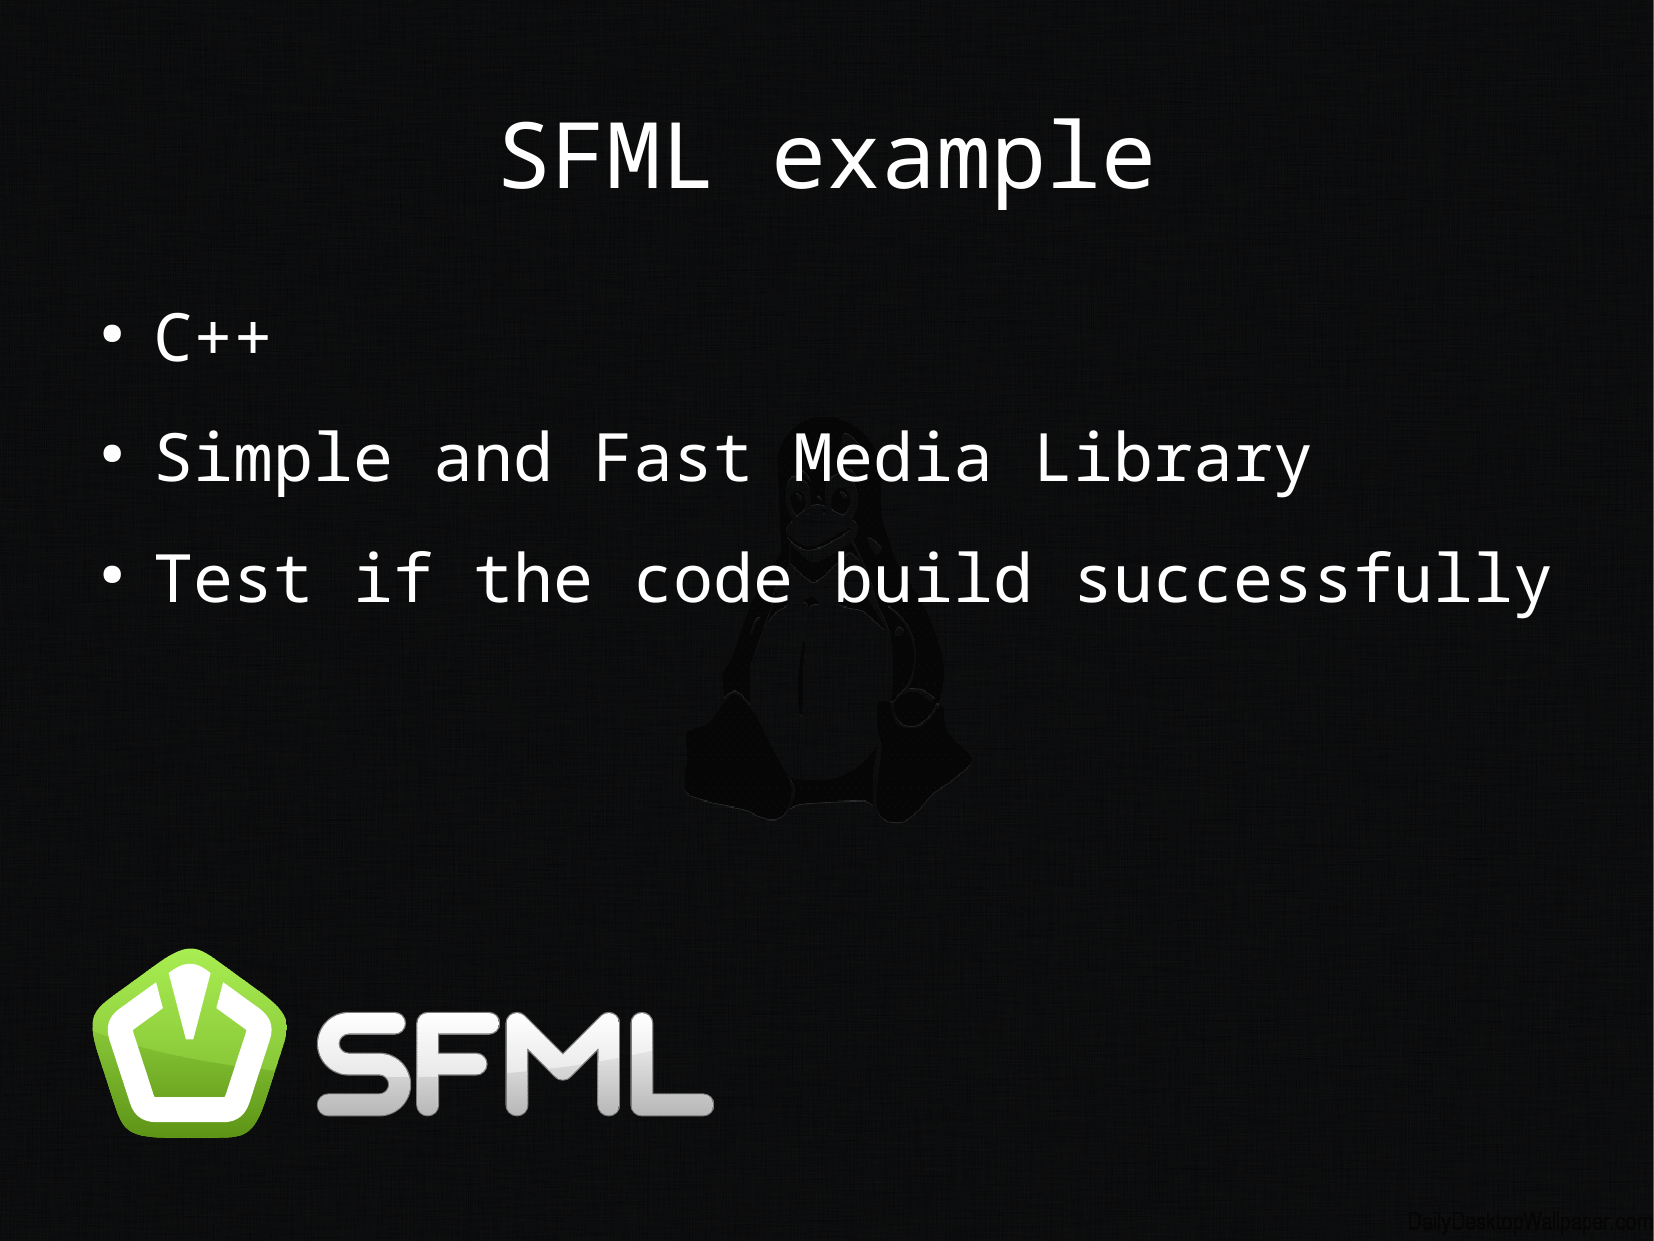

# SFML example
C++
Simple and Fast Media Library
Test if the code build successfully